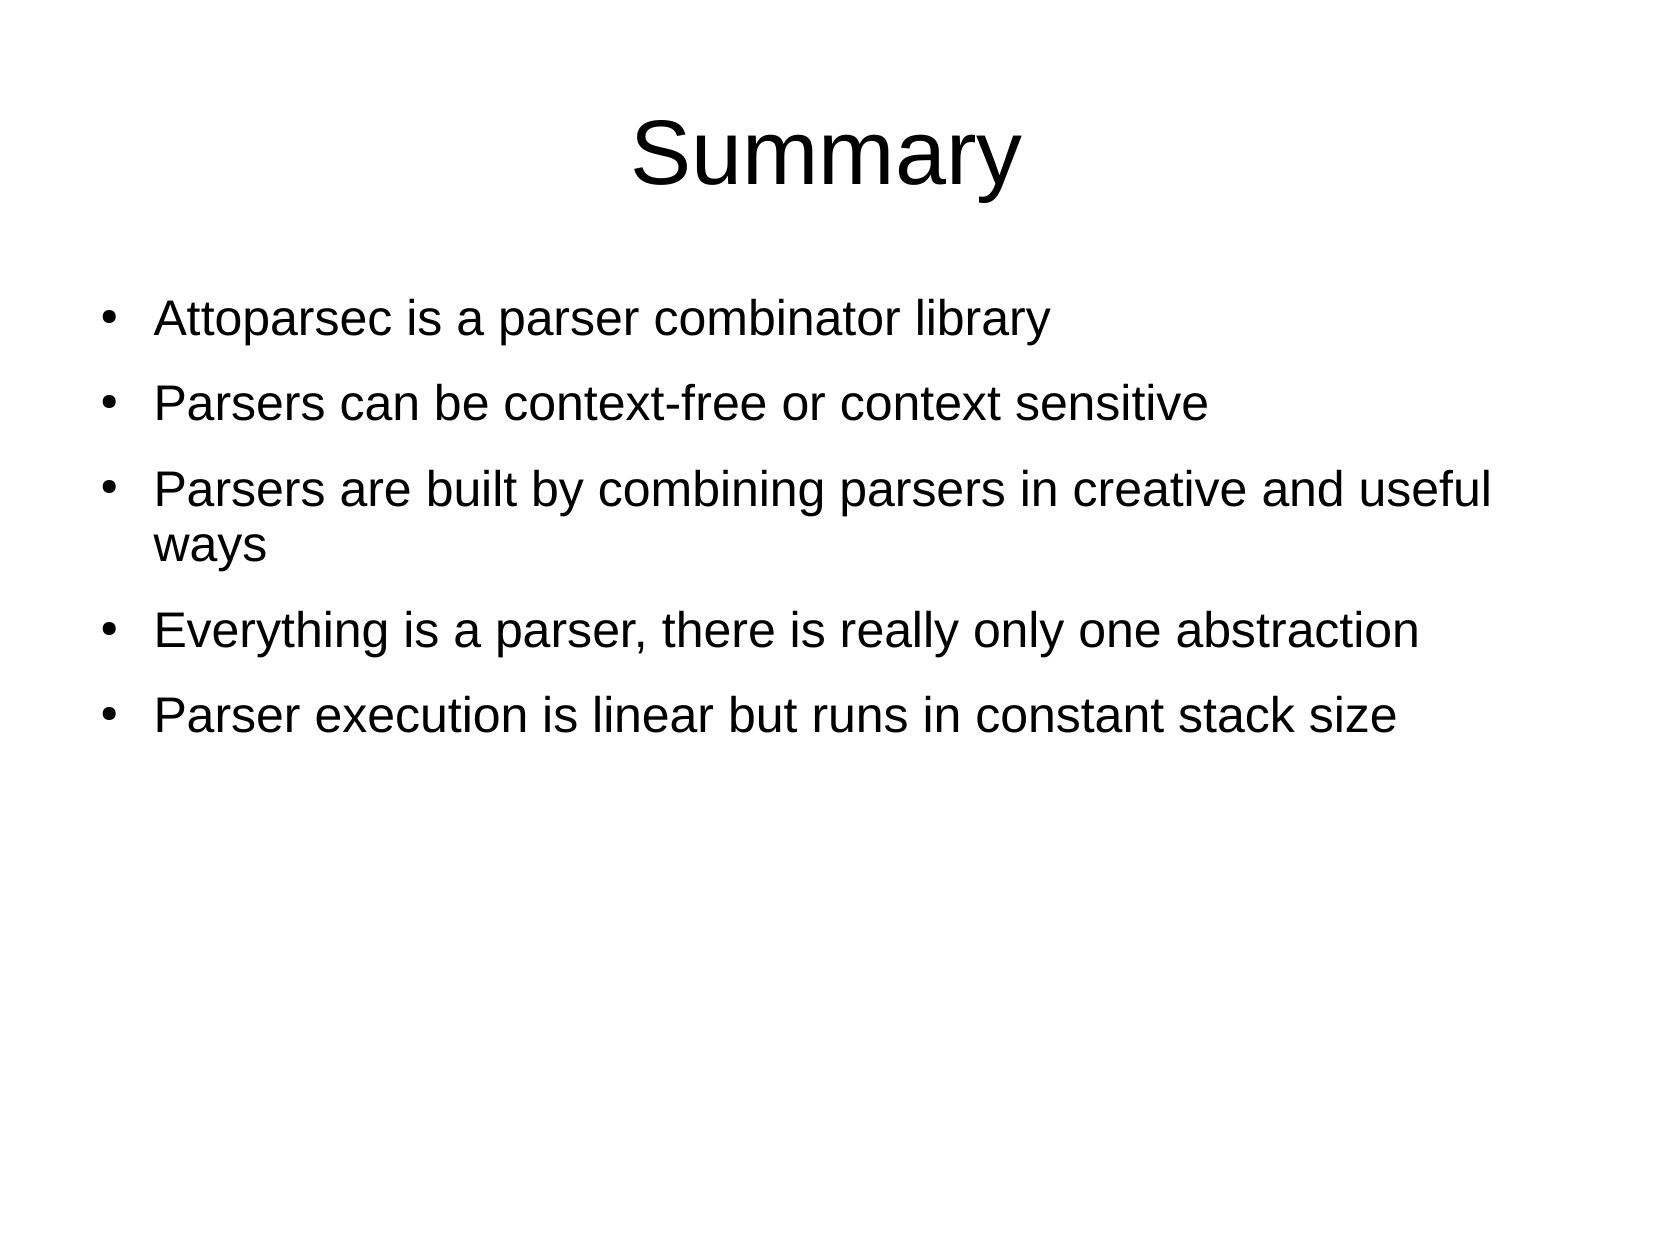

# Summary
Attoparsec is a parser combinator library
Parsers can be context-free or context sensitive
Parsers are built by combining parsers in creative and useful ways
Everything is a parser, there is really only one abstraction
Parser execution is linear but runs in constant stack size